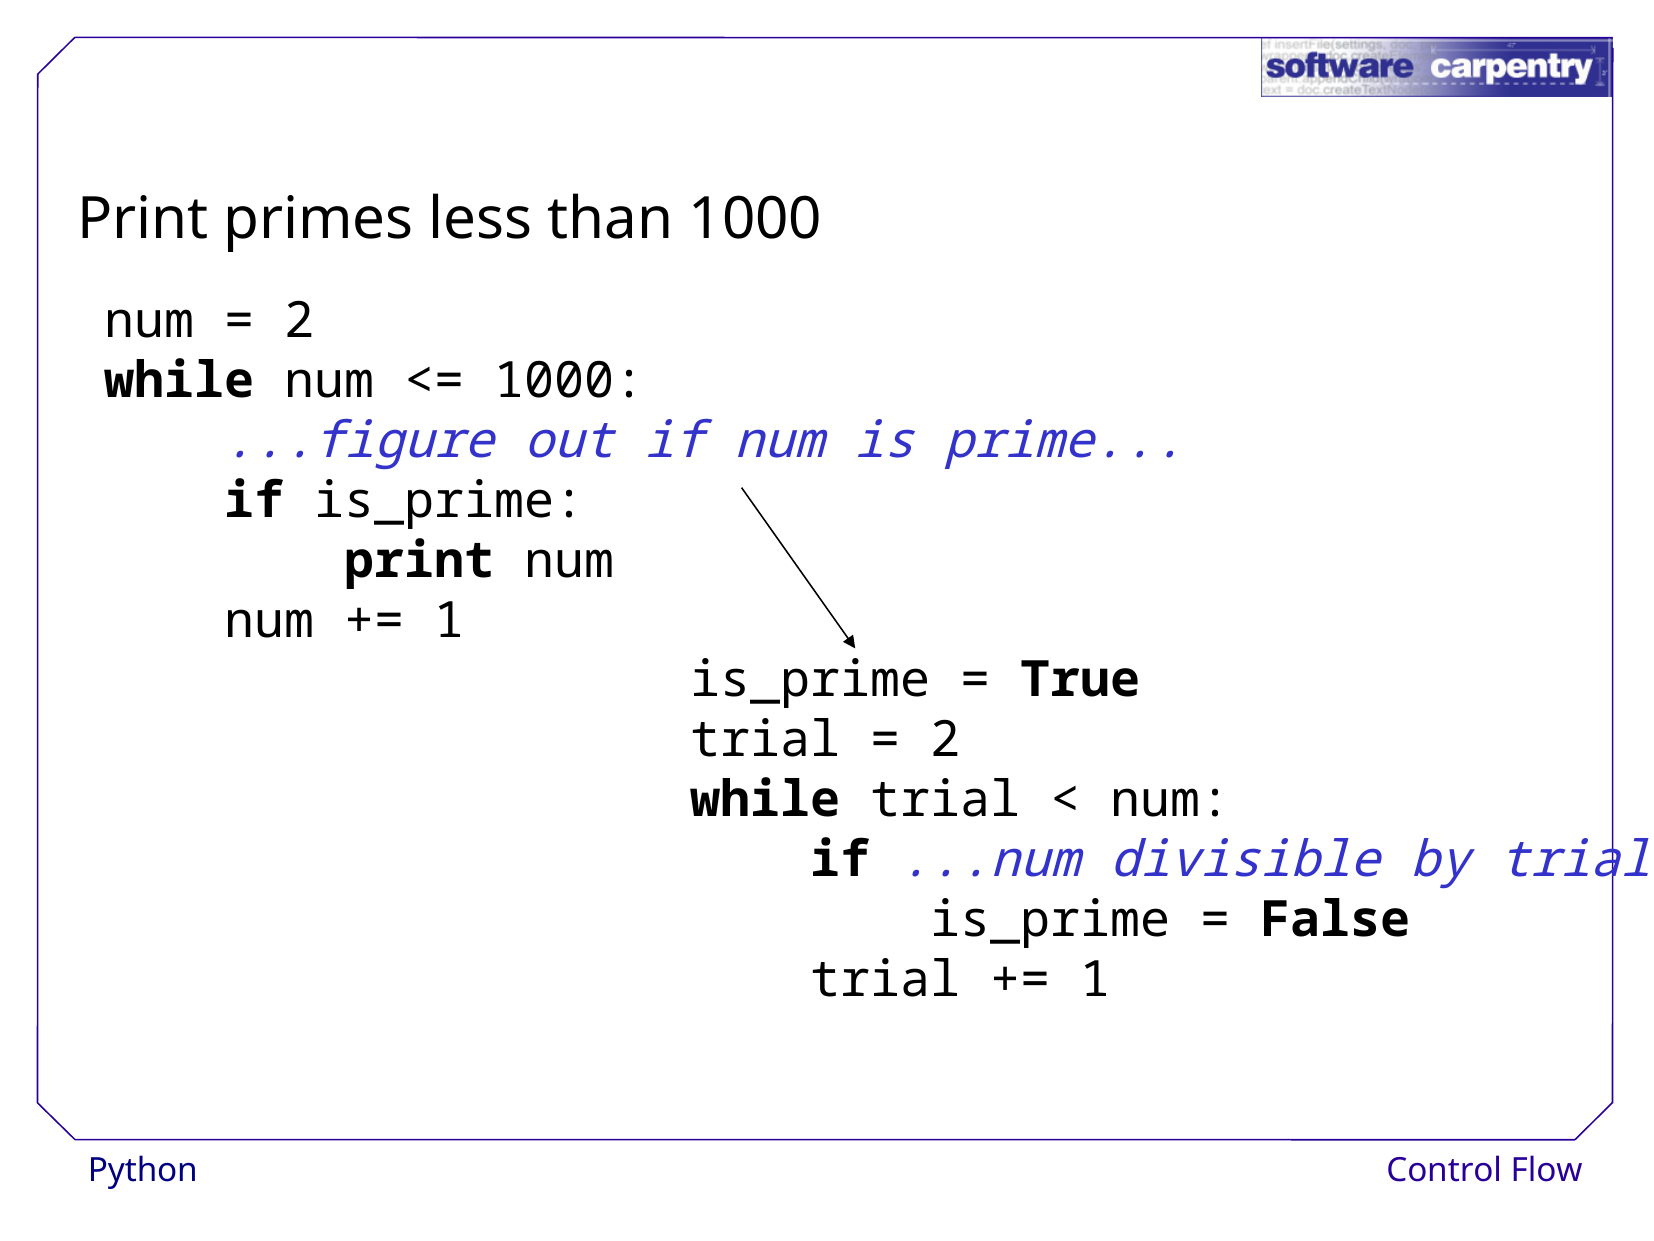

Print primes less than 1000
num = 2
while num <= 1000:
 ...figure out if num is prime...
 if is_prime:
 print num
 num += 1
is_prime = True
trial = 2
while trial < num:
 if ...num divisible by trial...:
 is_prime = False
 trial += 1